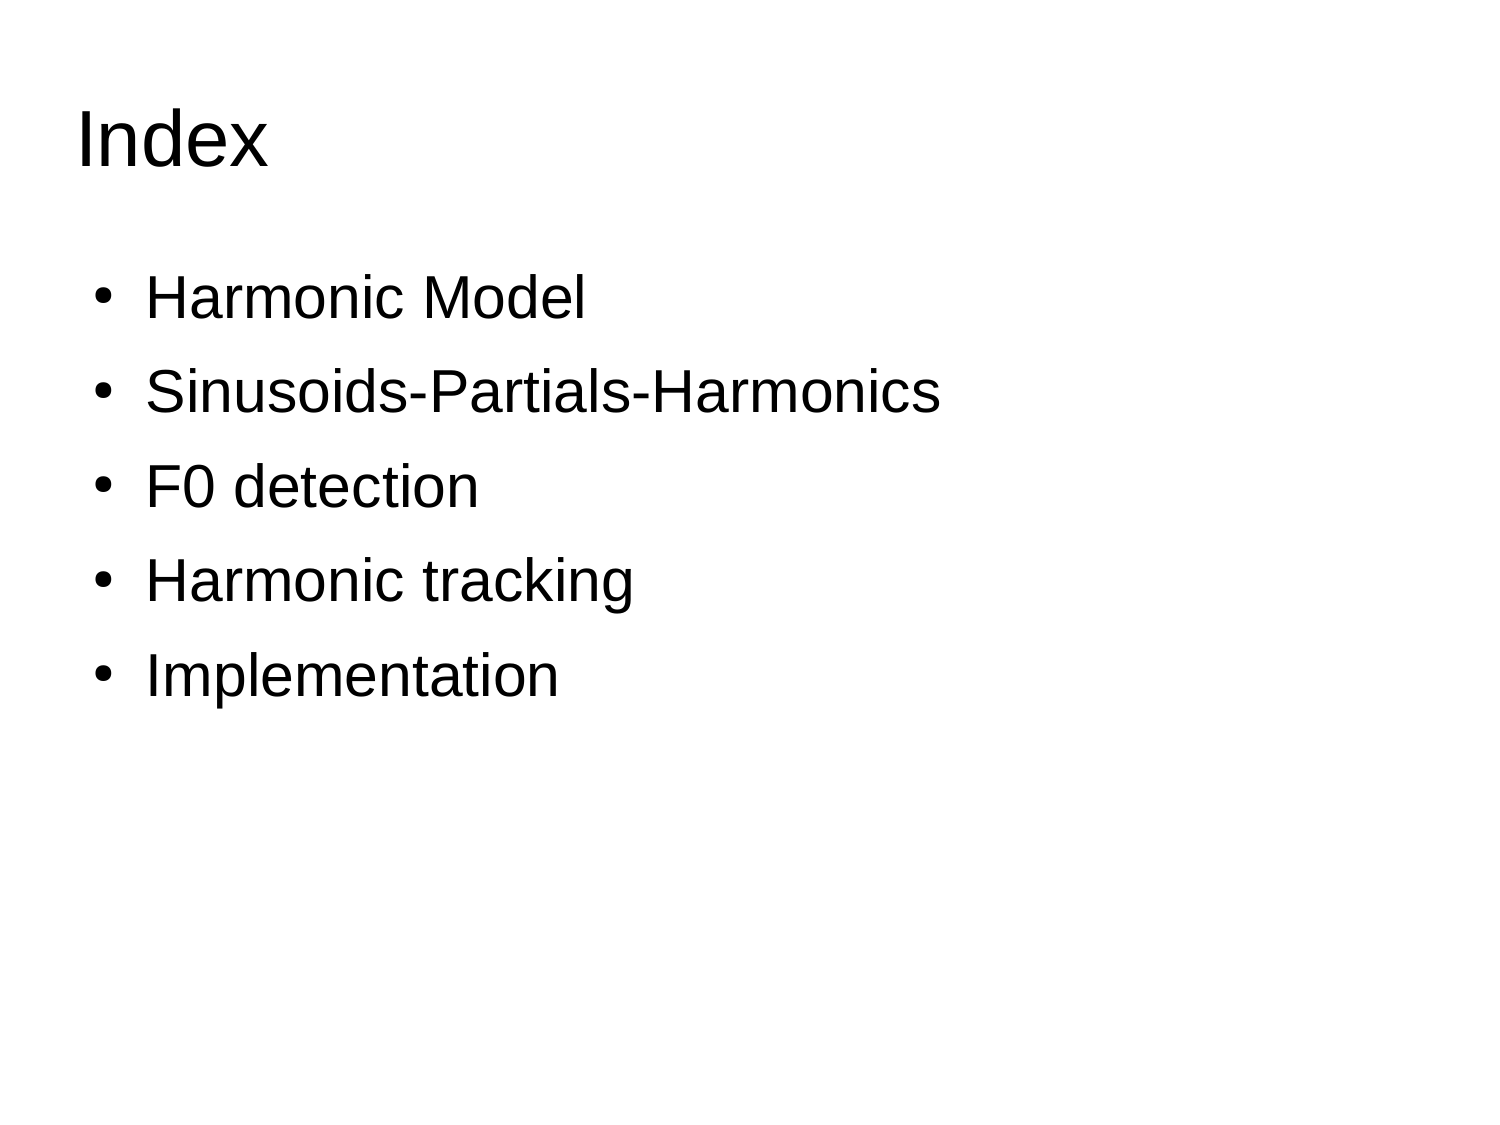

# Index
Harmonic Model
Sinusoids-Partials-Harmonics
F0 detection
Harmonic tracking
Implementation